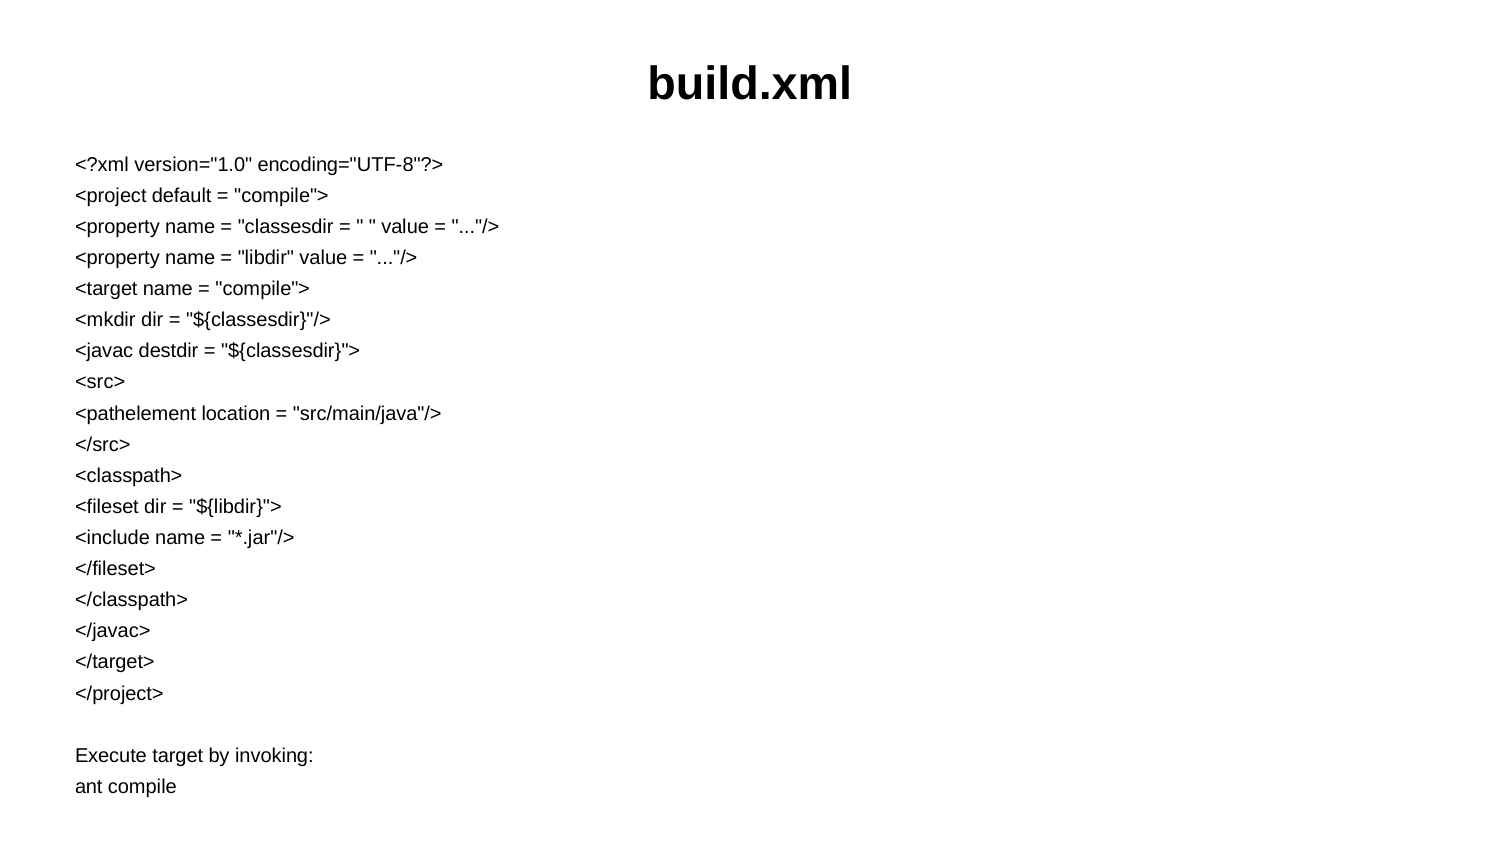

# build.xml
<?xml version="1.0" encoding="UTF-8"?>
<project default = "compile">
<property name = "classesdir = " " value = "..."/>
<property name = "libdir" value = "..."/>
<target name = "compile">
<mkdir dir = "${classesdir}"/>
<javac destdir = "${classesdir}">
<src>
<pathelement location = "src/main/java"/>
</src>
<classpath>
<fileset dir = "${libdir}">
<include name = "*.jar"/>
</fileset>
</classpath>
</javac>
</target>
</project>
Execute target by invoking:
ant compile